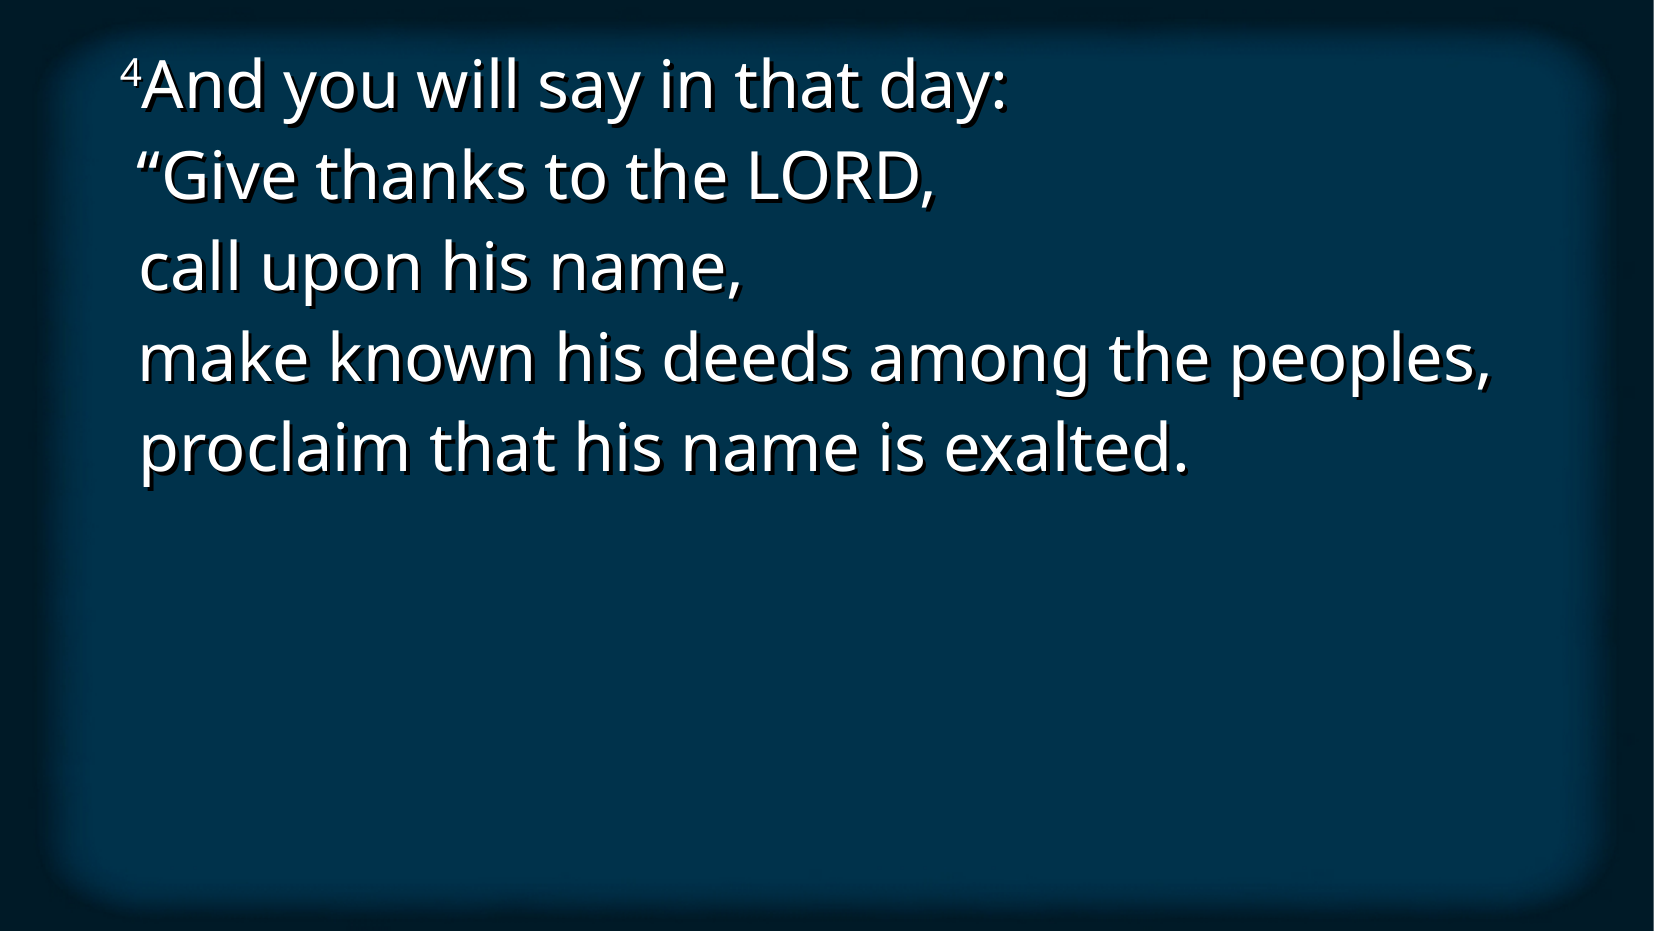

4And you will say in that day:
 “Give thanks to the LORD,
call upon his name,
 make known his deeds among the peoples,
proclaim that his name is exalted.